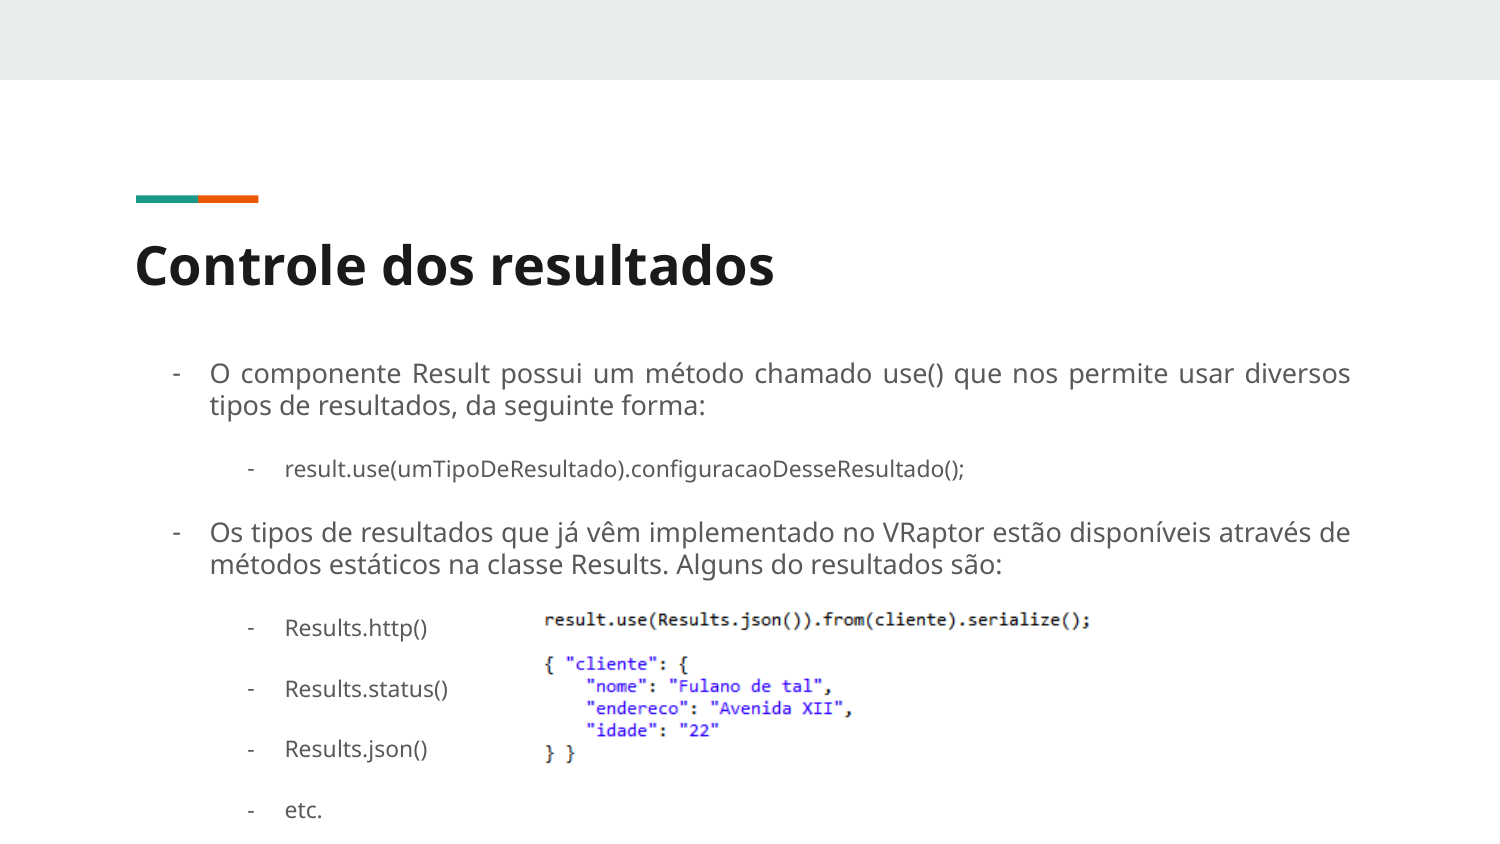

# Controle dos resultados
O componente Result possui um método chamado use() que nos permite usar diversos tipos de resultados, da seguinte forma:
result.use(umTipoDeResultado).configuracaoDesseResultado();
Os tipos de resultados que já vêm implementado no VRaptor estão disponíveis através de métodos estáticos na classe Results. Alguns do resultados são:
Results.http()
Results.status()
Results.json()
etc.